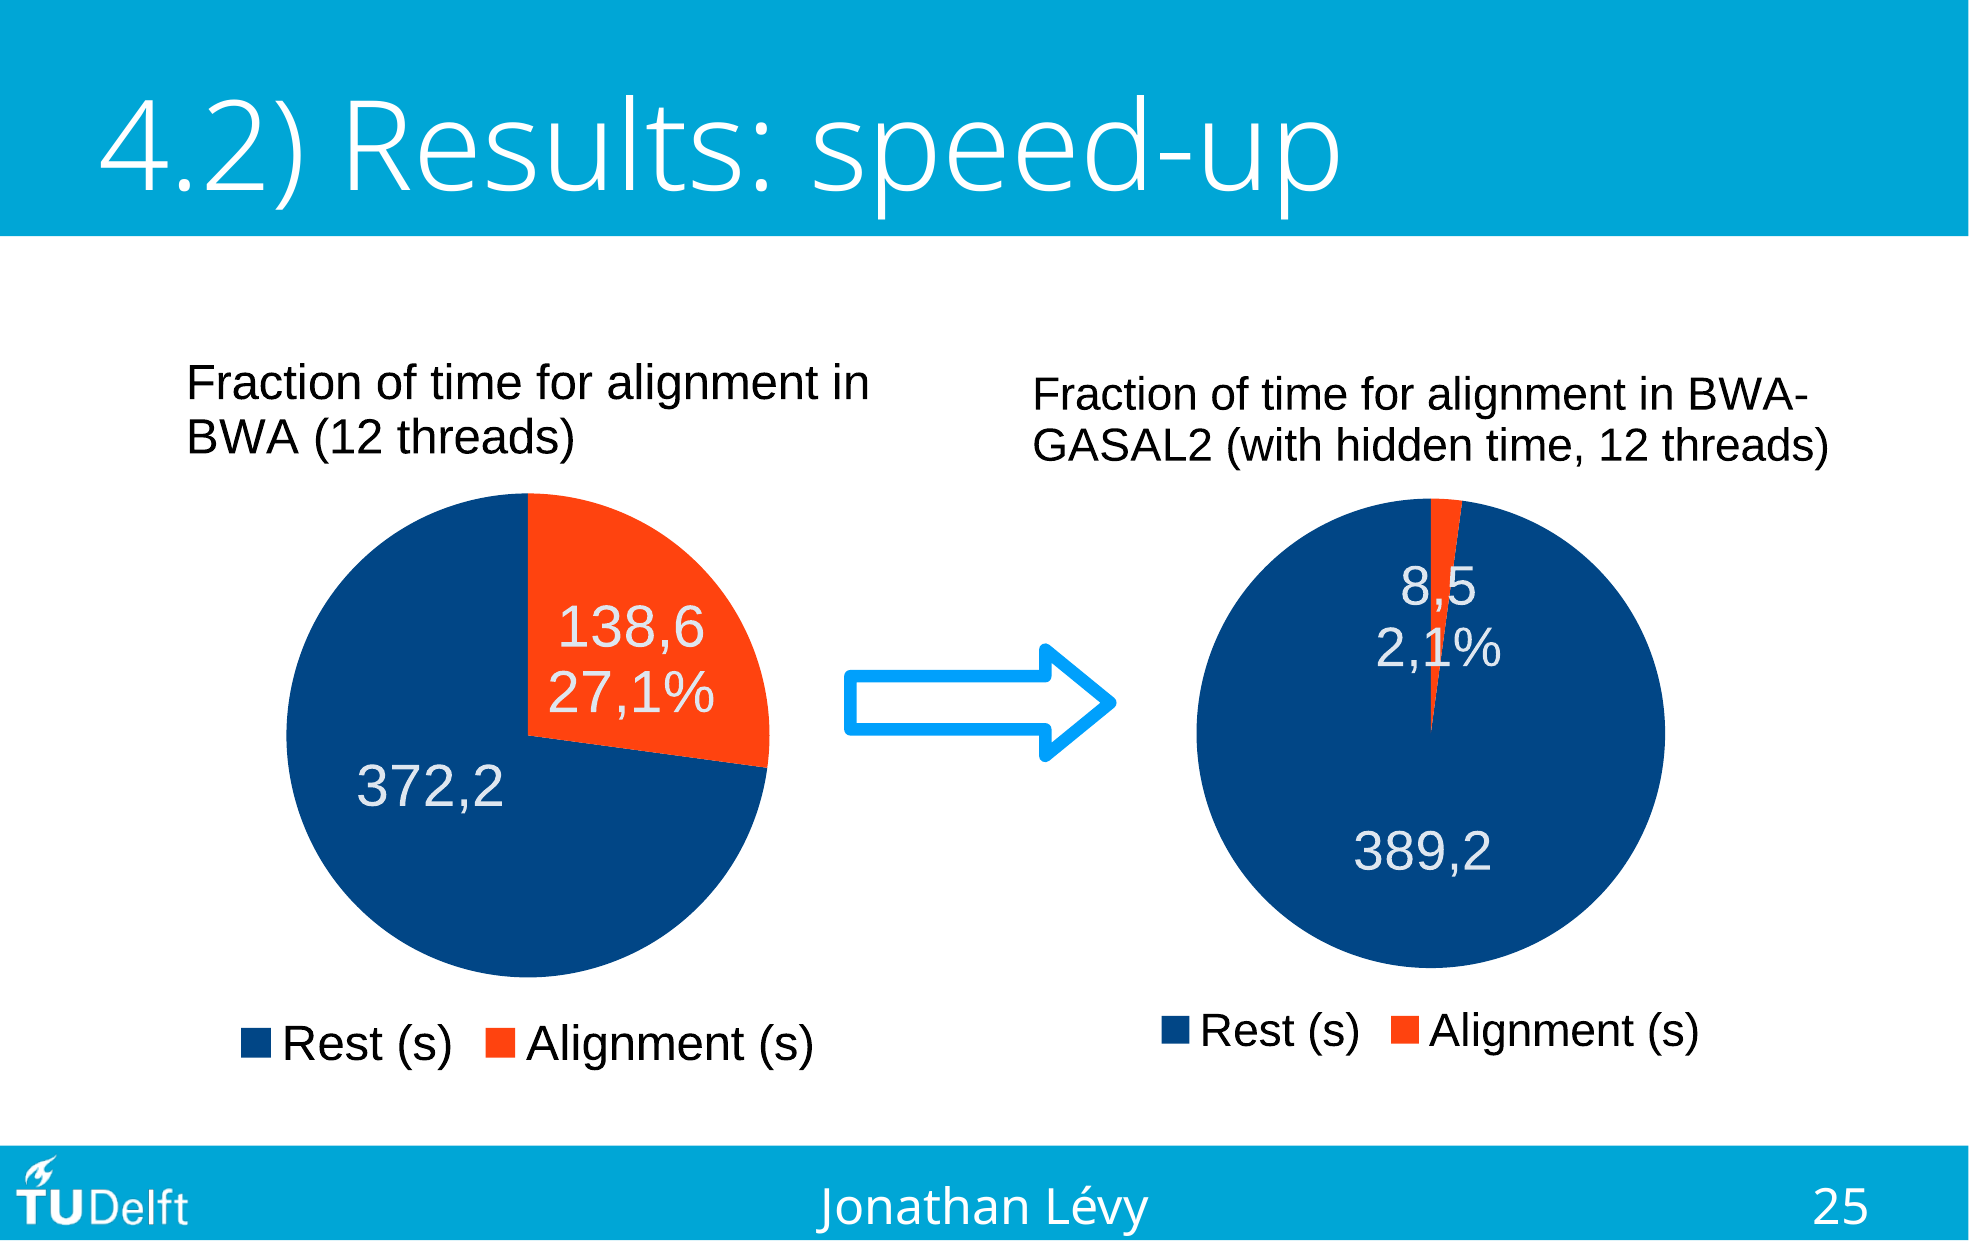

# 4.2) Results: speed-up
Jonathan Lévy
25